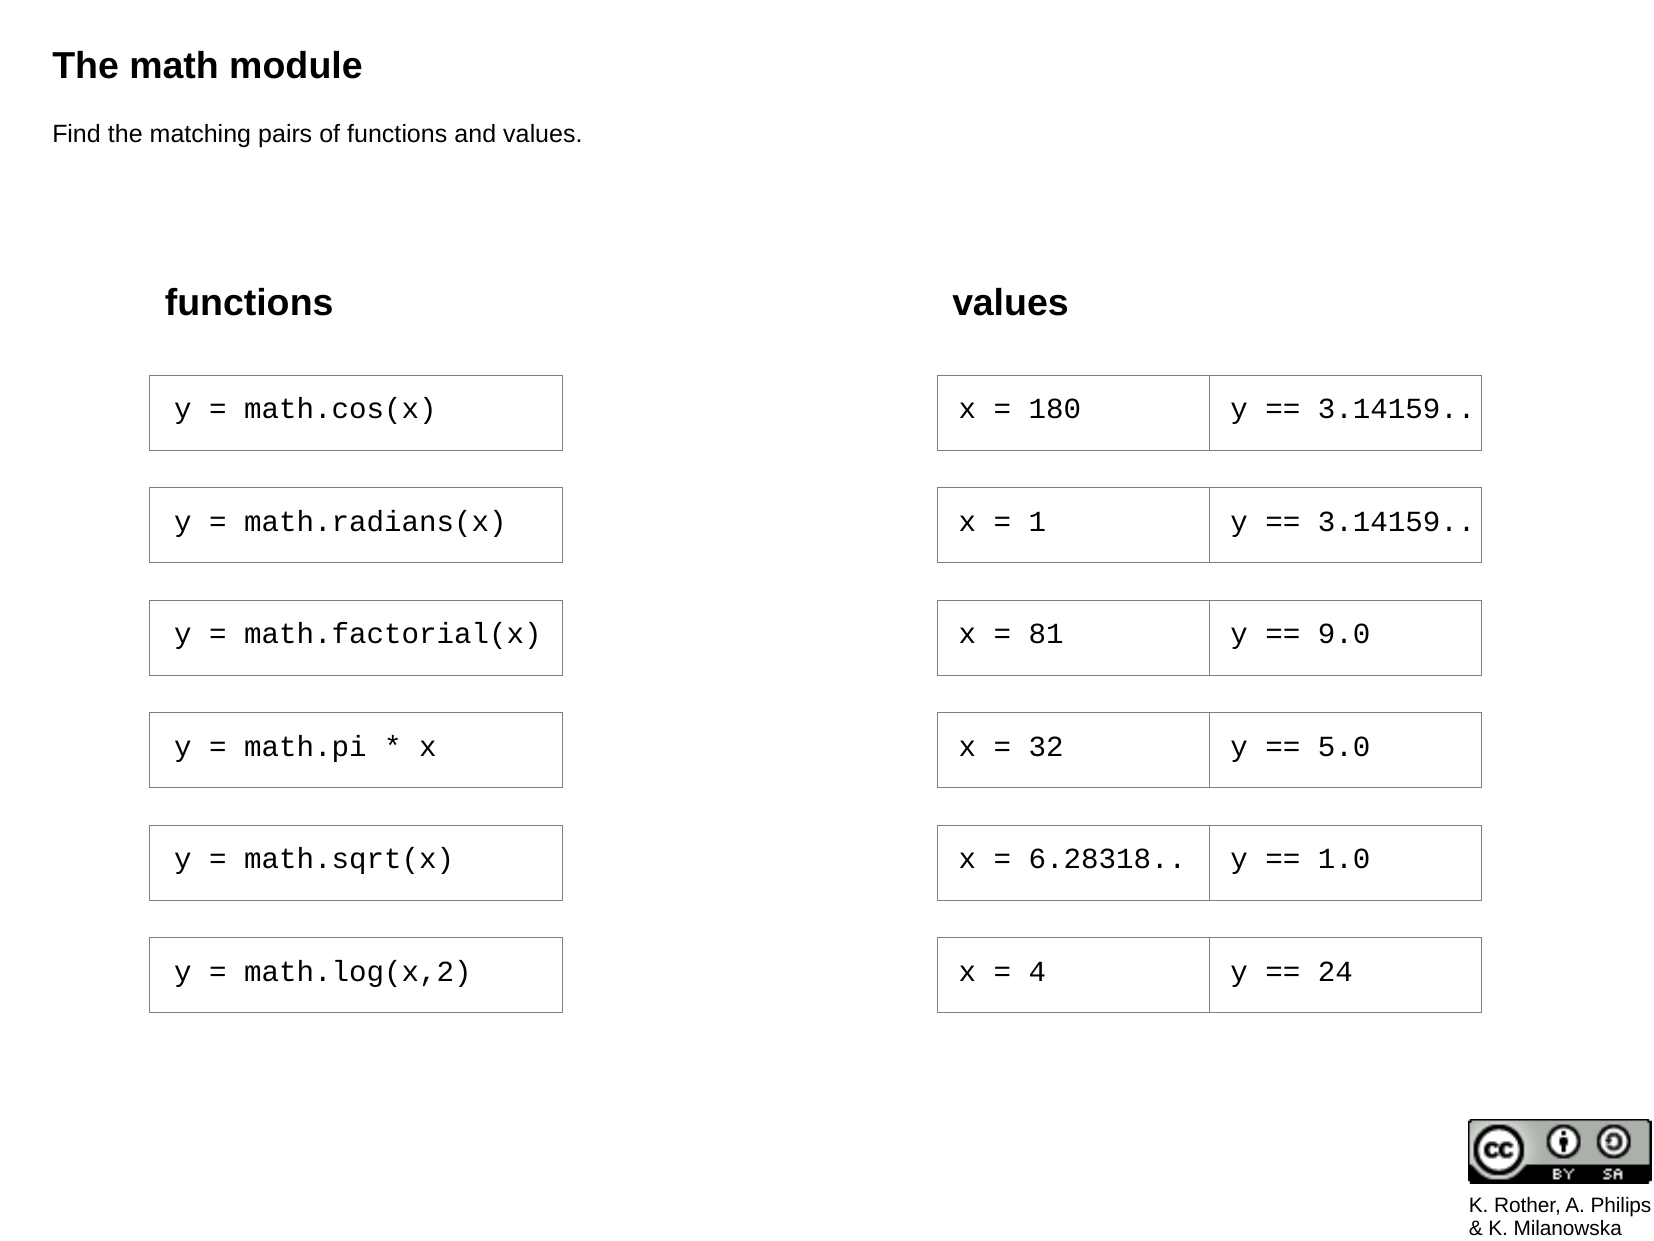

The math module
Find the matching pairs of functions and values.
functions
values
y = math.cos(x)
x = 180
y == 3.14159..
y = math.radians(x)
x = 1
y == 3.14159..
y = math.factorial(x)
x = 81
y == 9.0
y = math.pi * x
x = 32
y == 5.0
y = math.sqrt(x)
x = 6.28318..
y == 1.0
y = math.log(x,2)
x = 4
y == 24